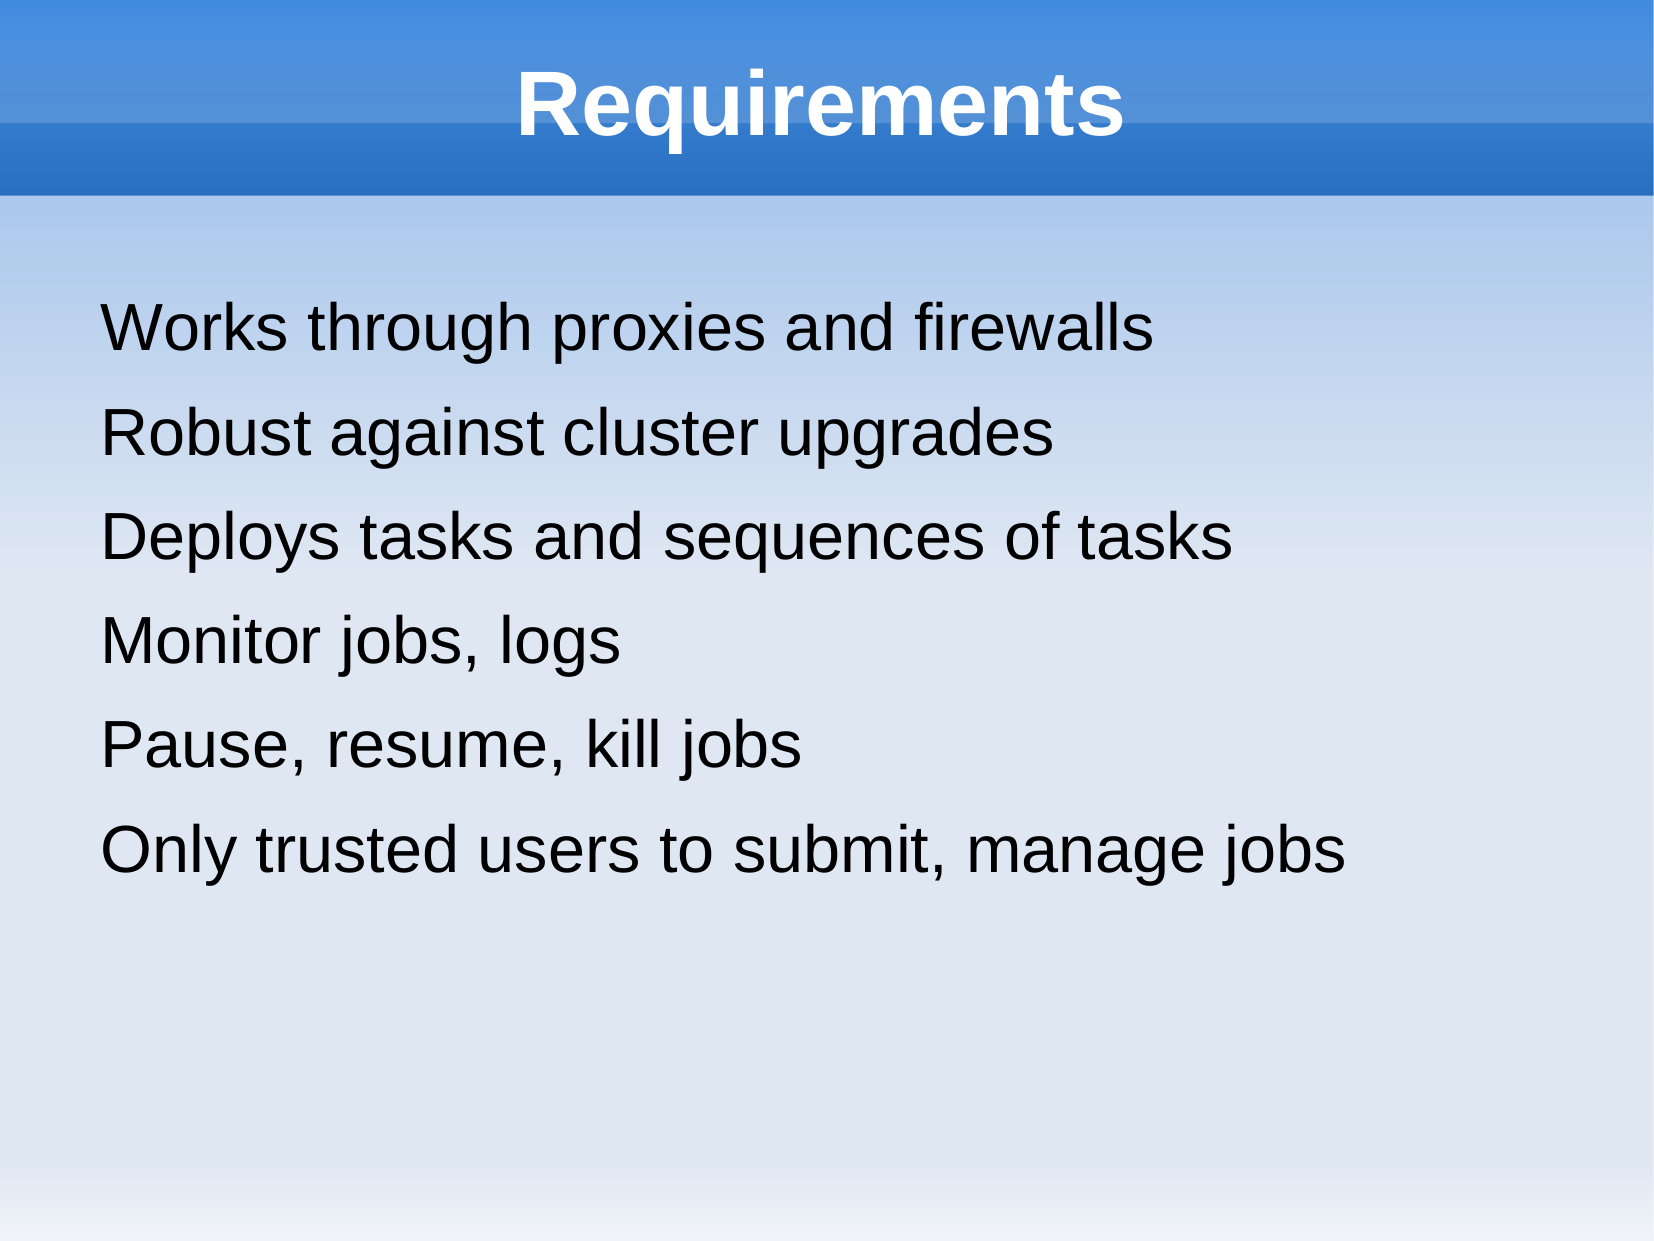

# Requirements
Works through proxies and firewalls
Robust against cluster upgrades
Deploys tasks and sequences of tasks
Monitor jobs, logs
Pause, resume, kill jobs
Only trusted users to submit, manage jobs